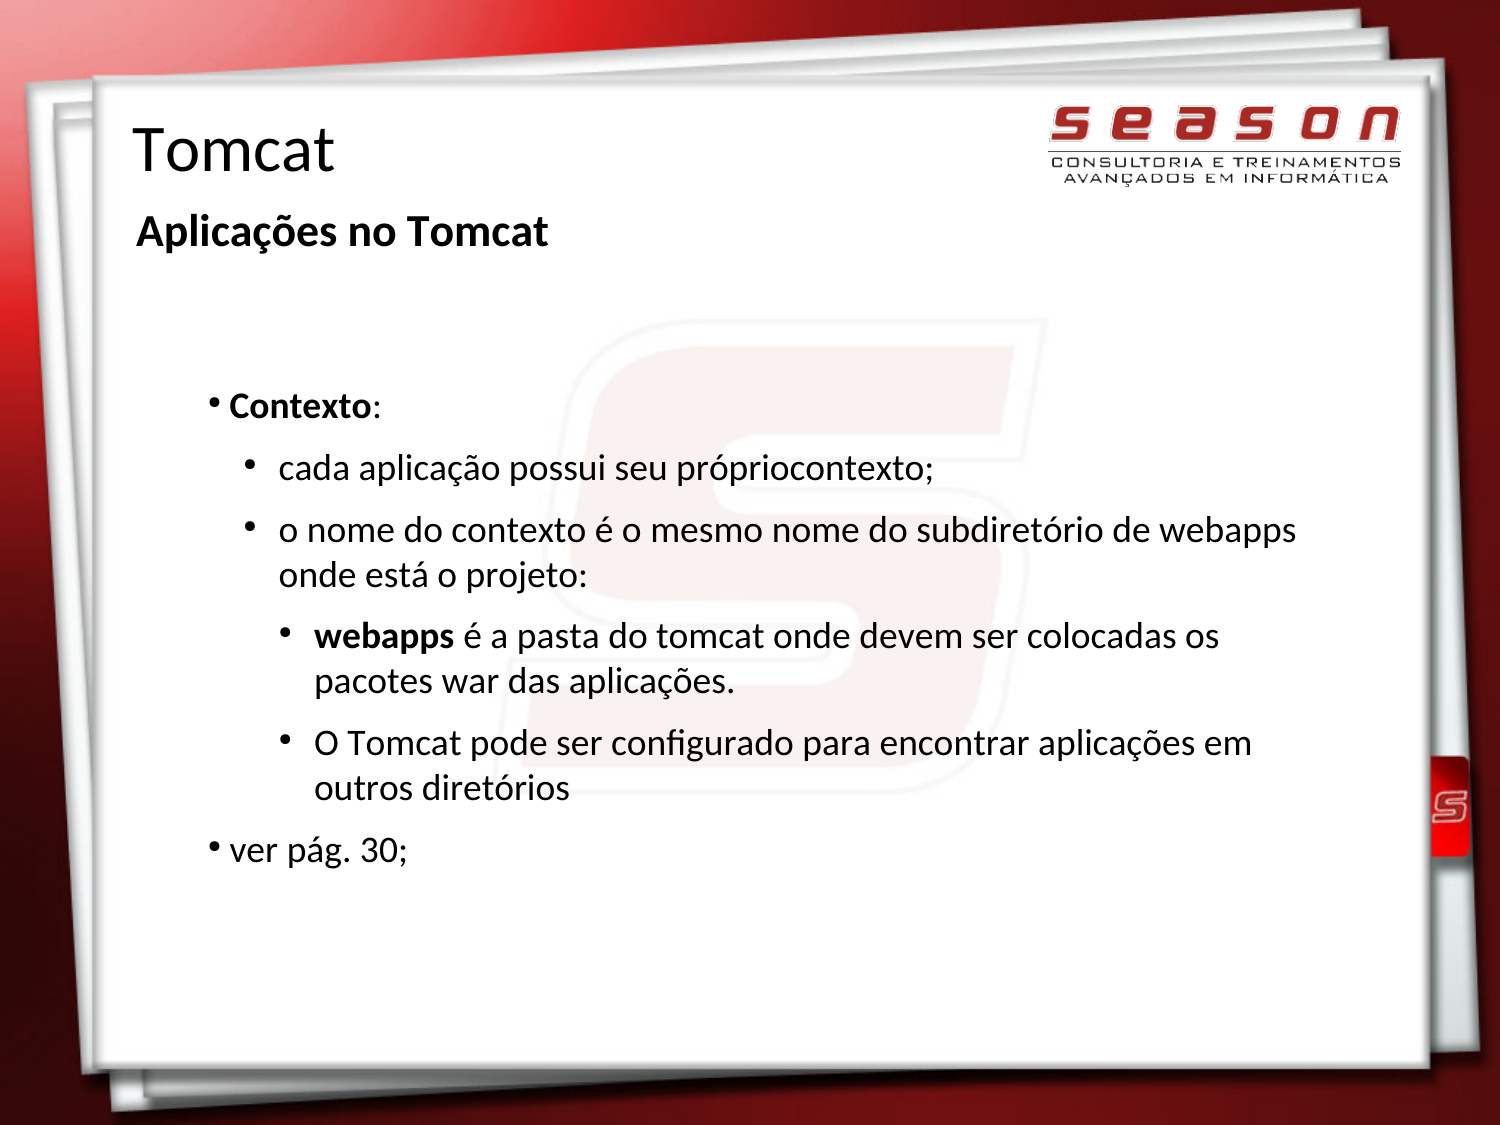

# Tomcat
Aplicações no Tomcat
 Contexto:
cada aplicação possui seu própriocontexto;
o nome do contexto é o mesmo nome do subdiretório de webapps onde está o projeto:
webapps é a pasta do tomcat onde devem ser colocadas os pacotes war das aplicações.
O Tomcat pode ser configurado para encontrar aplicações em outros diretórios
 ver pág. 30;